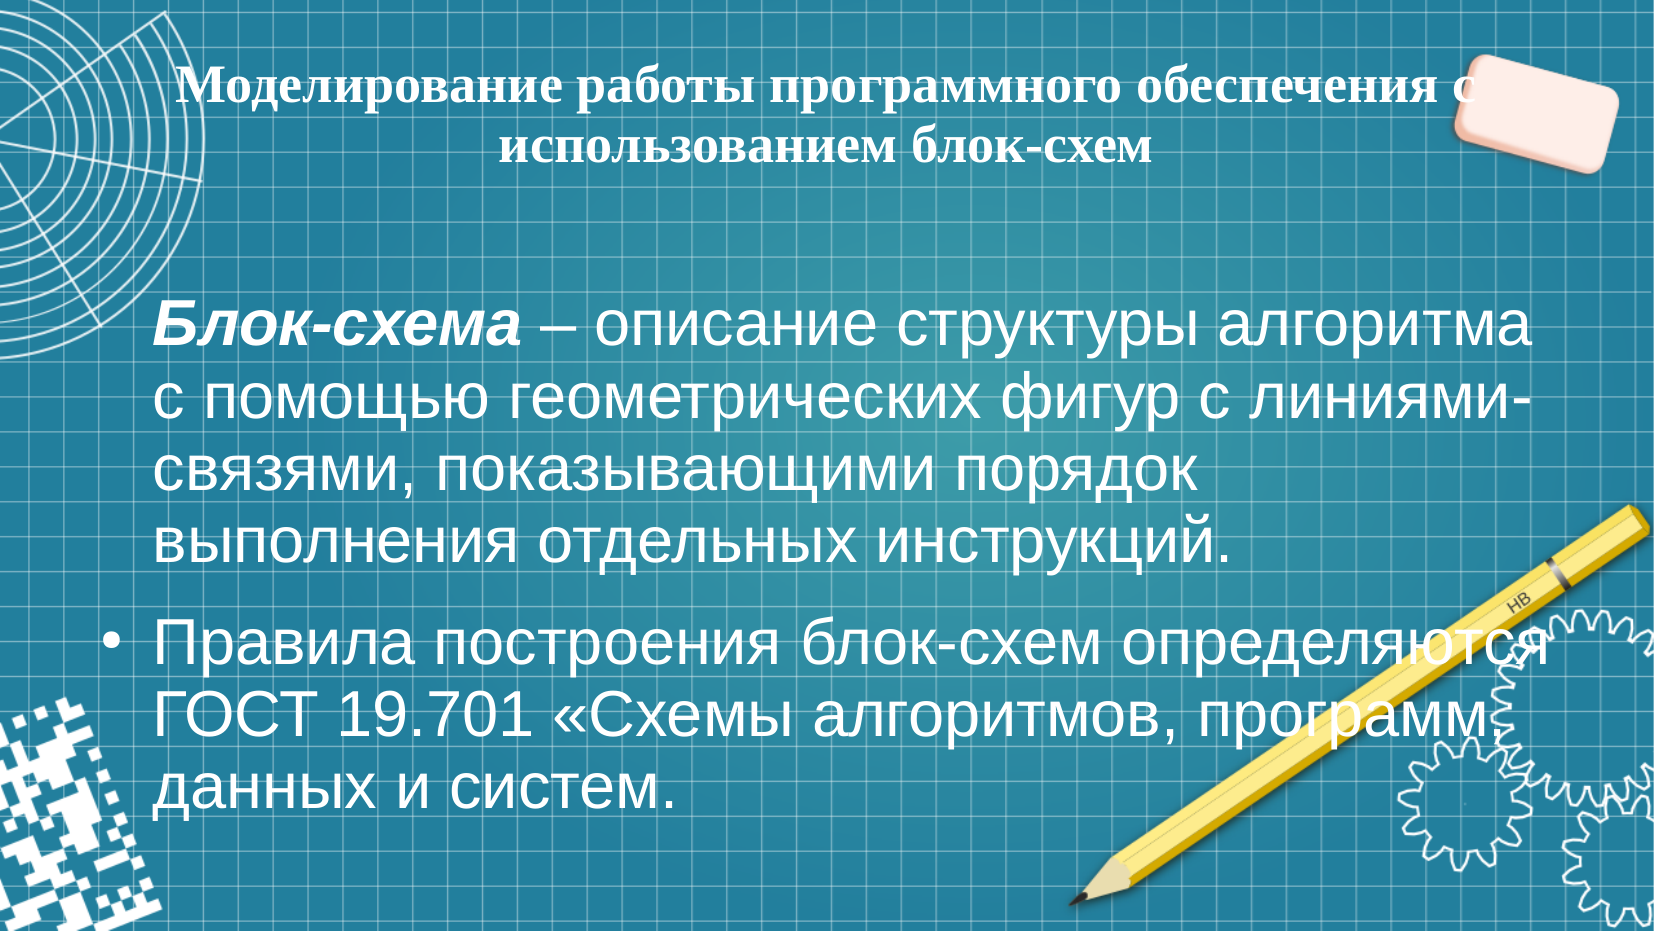

# Моделирование работы программного обеспечения с использованием блок-схем
Блок-схема – описание структуры алгоритма с помощью геометрических фигур с линиями-связями, показывающими порядок выполнения отдельных инструкций.
Правила построения блок-схем определяются ГОСТ 19.701 «Схемы алгоритмов, программ, данных и систем.